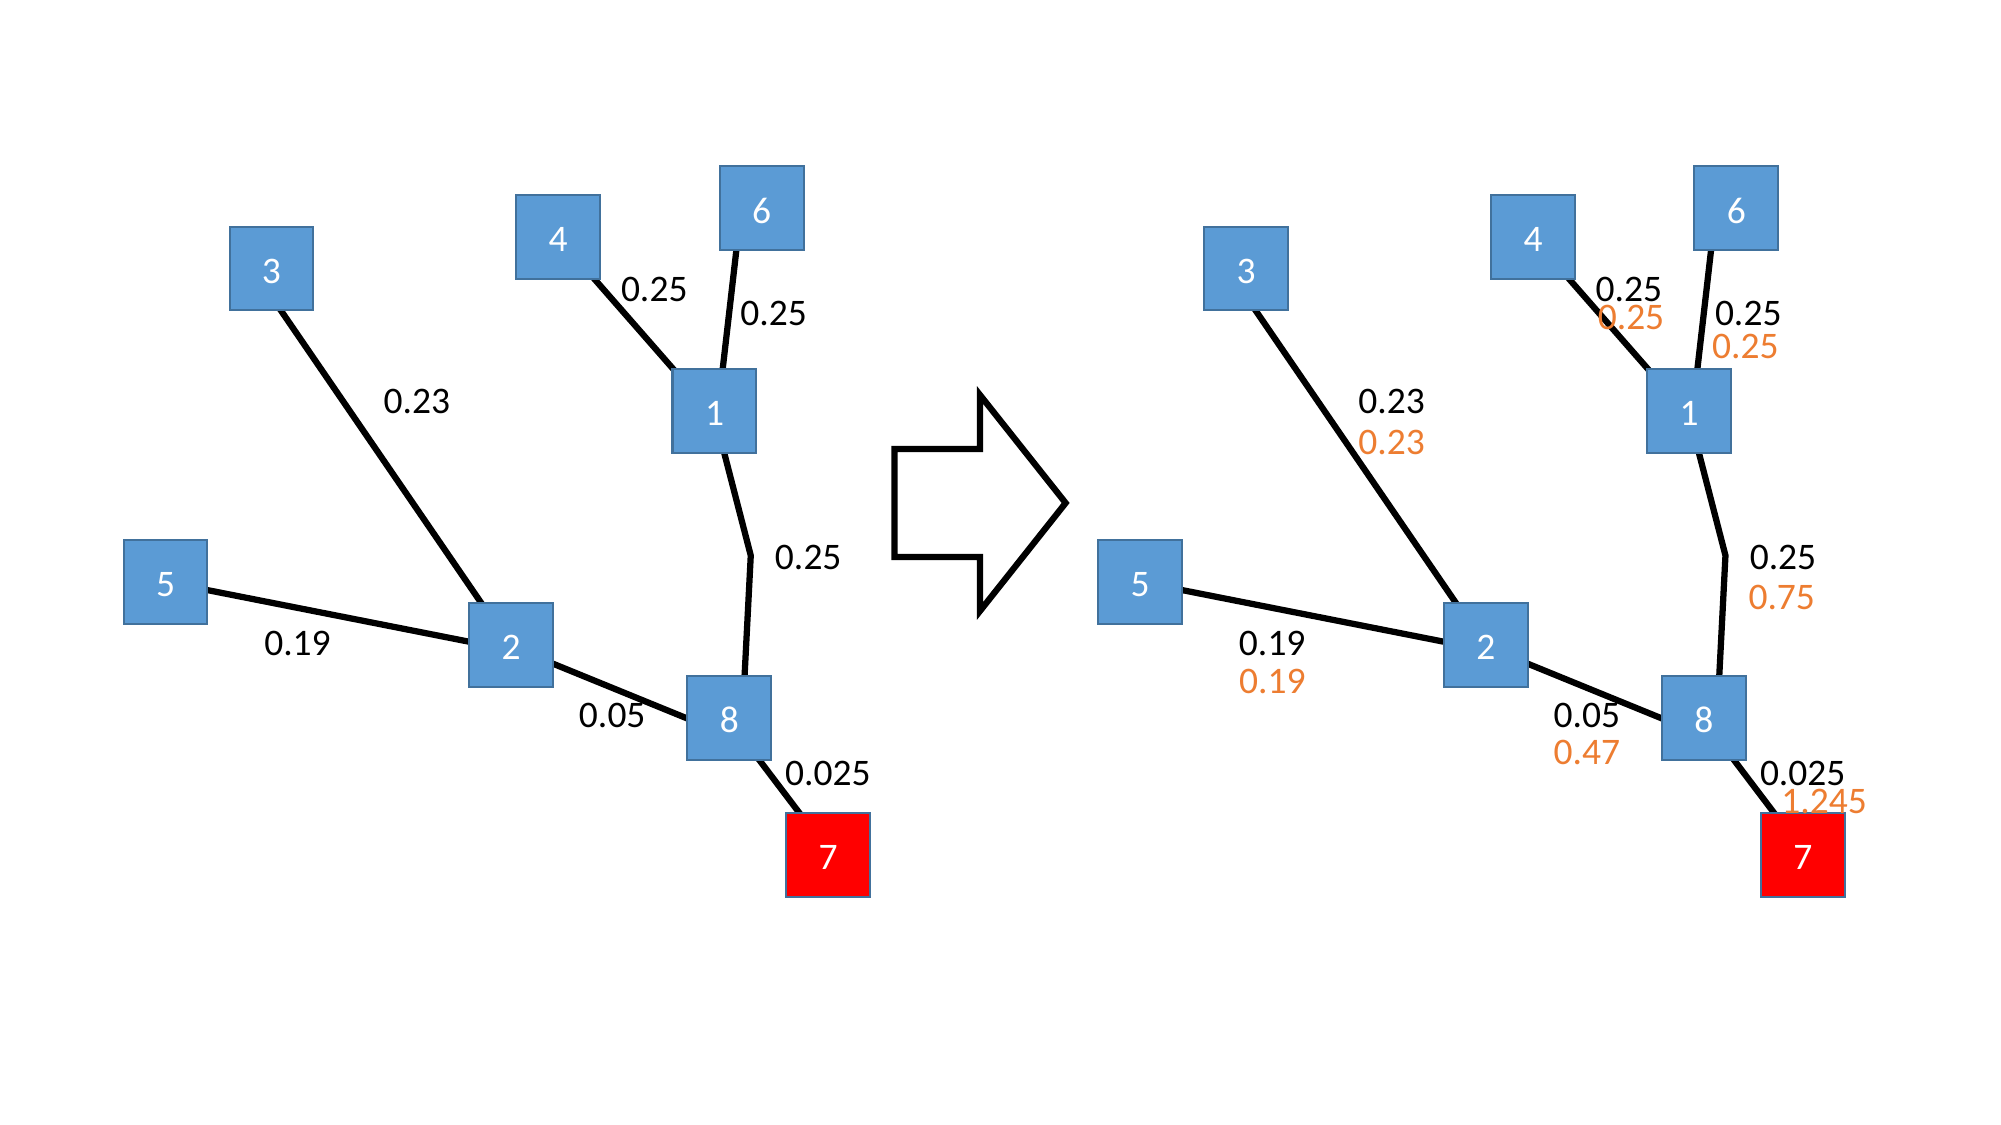

6
4
3
1
5
2
8
7
6
4
3
1
5
2
8
7
0.25
0.25
0.25
0.25
0.25
0.25
0.23
0.23
0.23
0.25
0.25
0.75
0.19
0.19
0.19
0.05
0.05
0.47
0.025
0.025
1.245